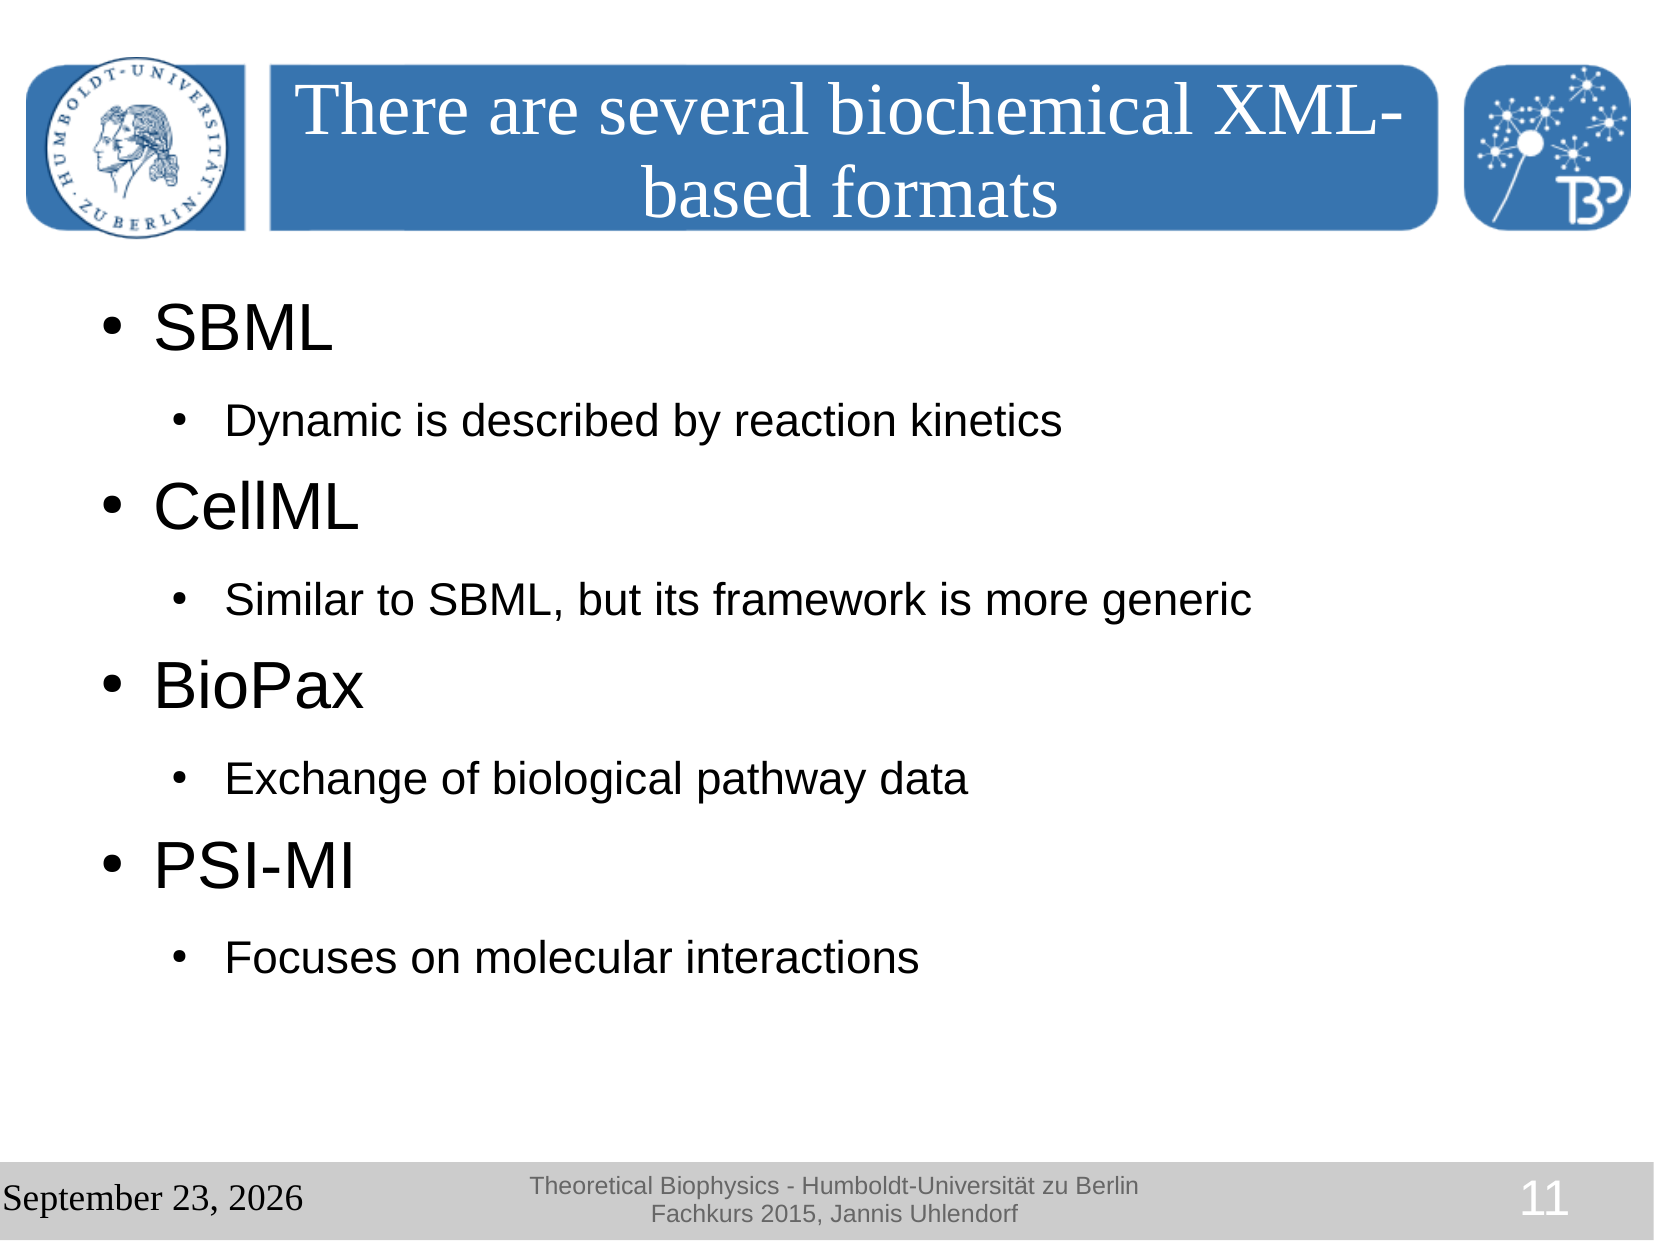

# There are several biochemical XML-based formats
SBML
Dynamic is described by reaction kinetics
CellML
Similar to SBML, but its framework is more generic
BioPax
Exchange of biological pathway data
PSI-MI
Focuses on molecular interactions
11